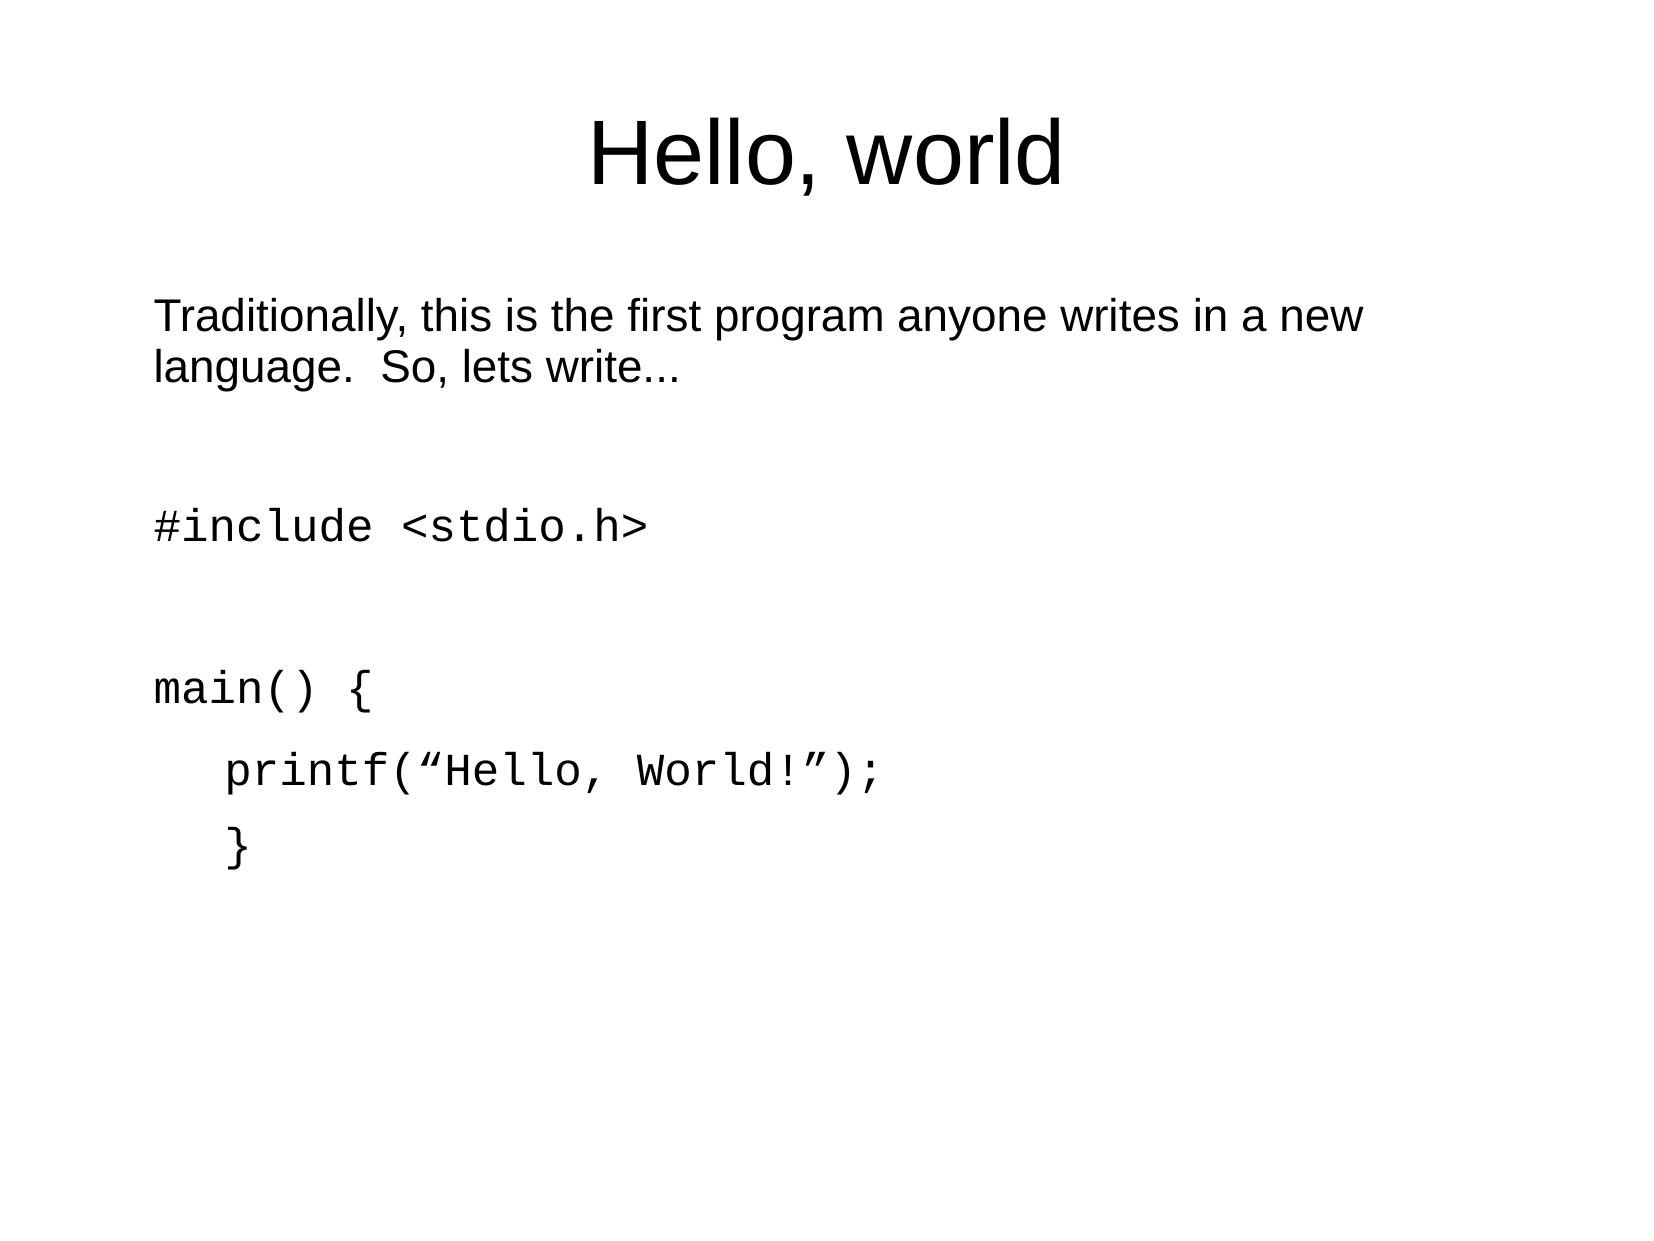

# Hello, world
Traditionally, this is the first program anyone writes in a new language. So, lets write...
#include <stdio.h>
main() {
printf(“Hello, World!”);
}